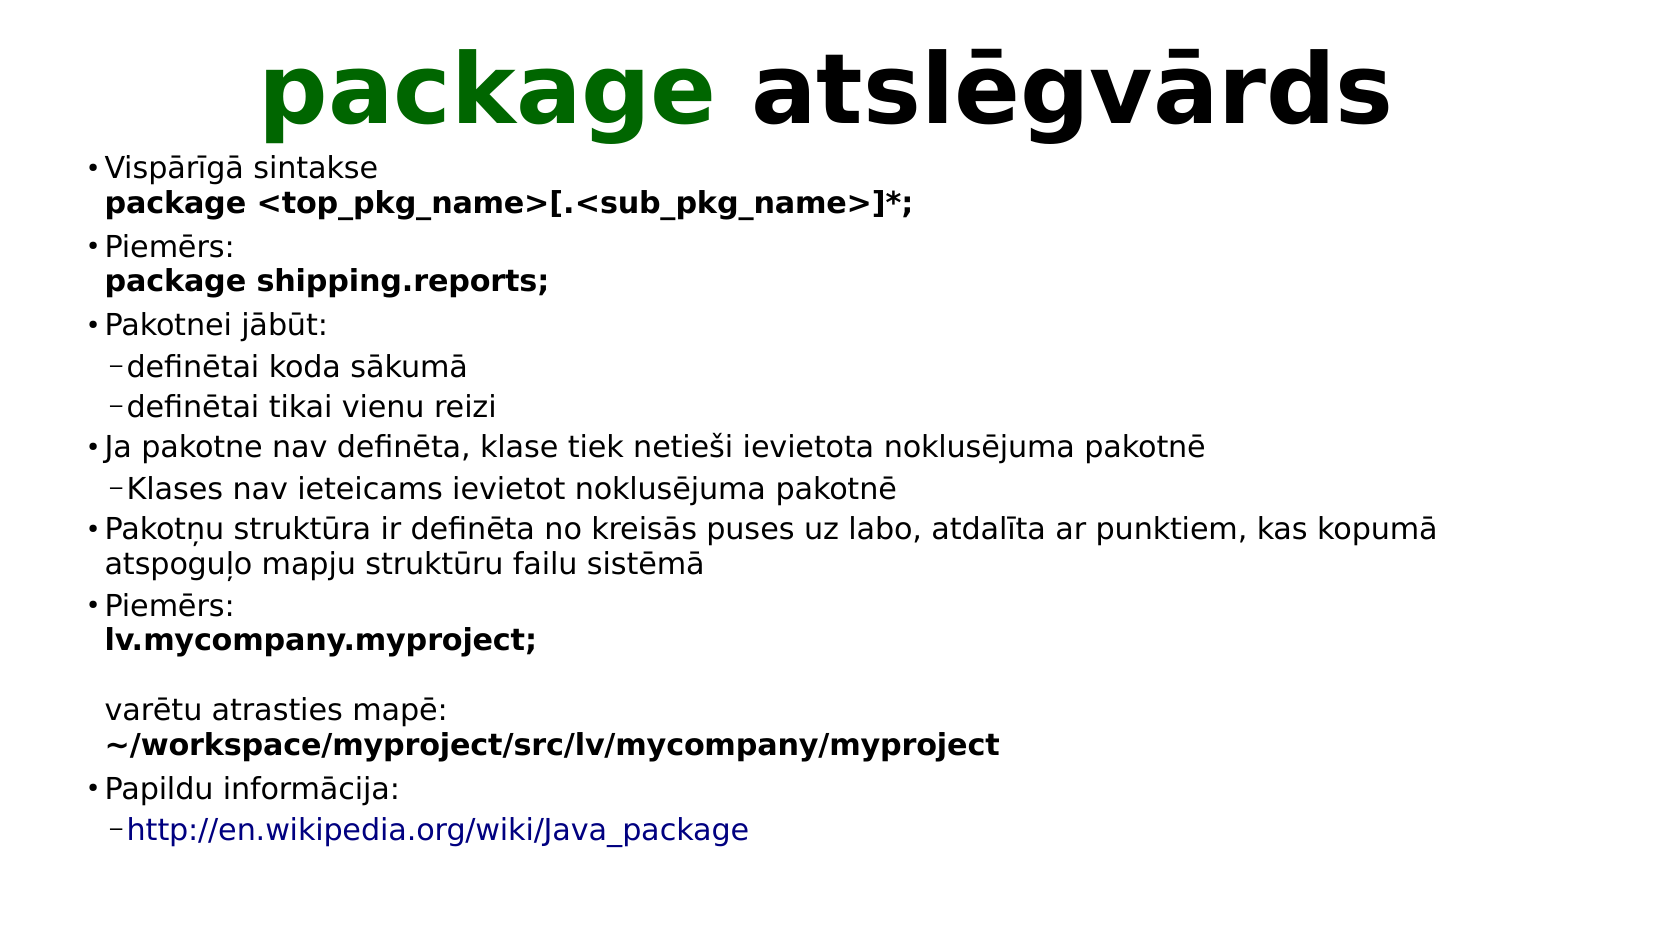

# package atslēgvārds
Vispārīgā sintakse
package <top_pkg_name>[.<sub_pkg_name>]*;
Piemērs:
package shipping.reports;
Pakotnei jābūt:
definētai koda sākumā
definētai tikai vienu reizi
Ja pakotne nav definēta, klase tiek netieši ievietota noklusējuma pakotnē
Klases nav ieteicams ievietot noklusējuma pakotnē
Pakotņu struktūra ir definēta no kreisās puses uz labo, atdalīta ar punktiem, kas kopumā atspoguļo mapju struktūru failu sistēmā
Piemērs:
lv.mycompany.myproject;
varētu atrasties mapē:
~/workspace/myproject/src/lv/mycompany/myproject
Papildu informācija:
http://en.wikipedia.org/wiki/Java_package